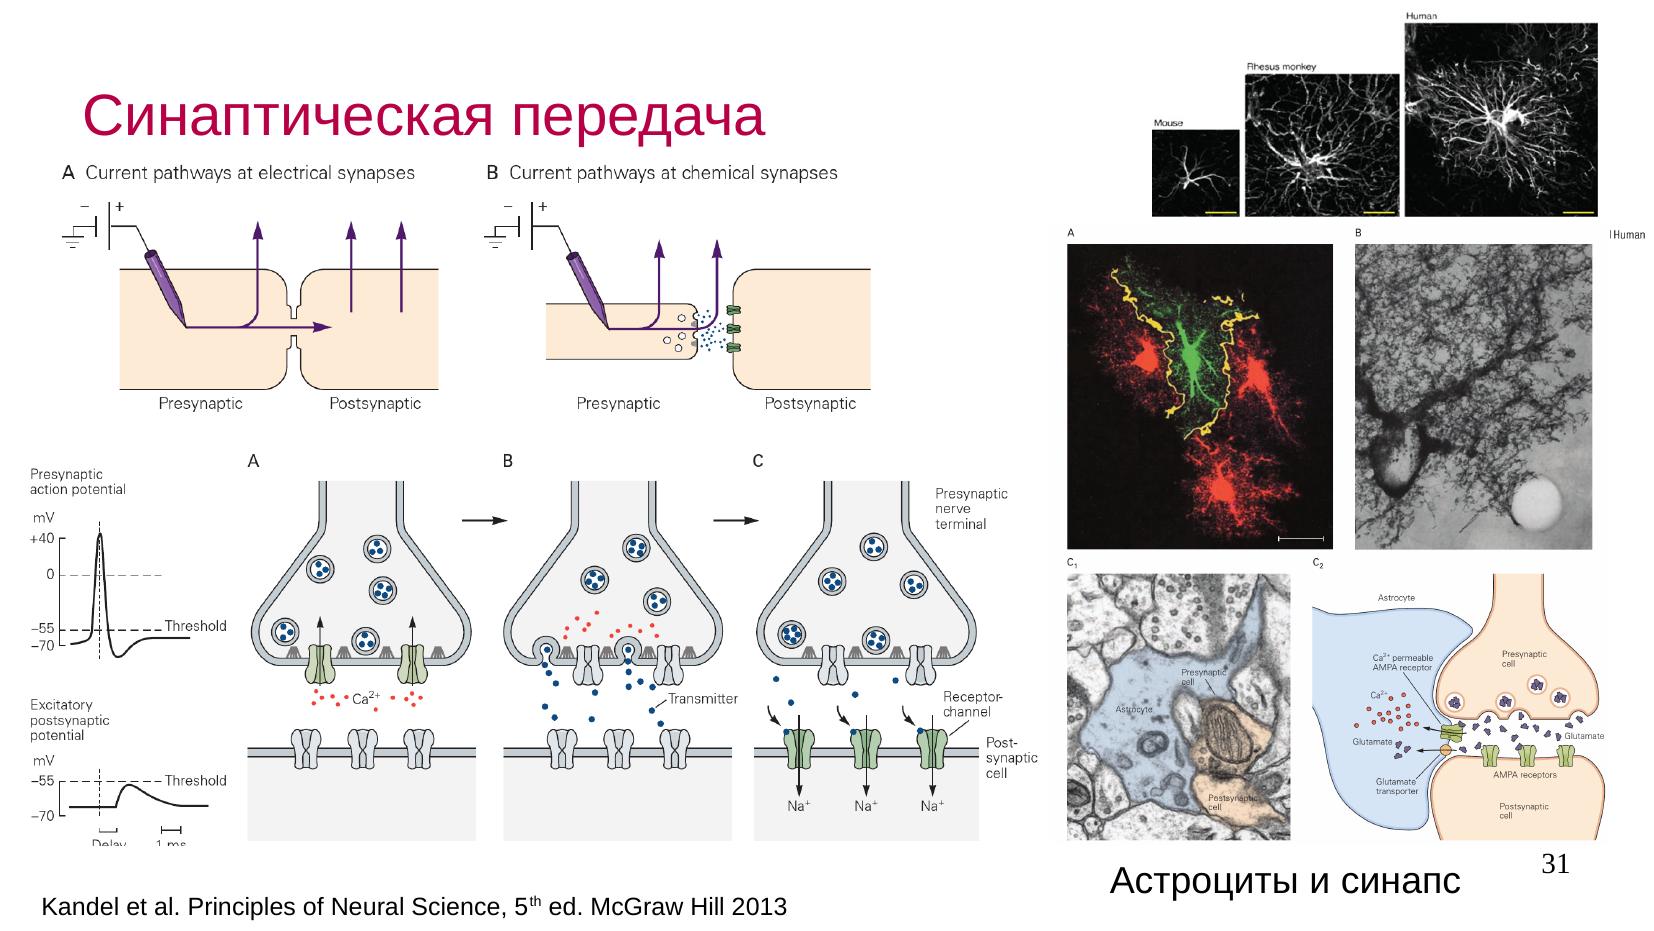

# Синаптическая передача
31
Астроциты и синапс
Kandel et al. Principles of Neural Science, 5th ed. McGraw Hill 2013